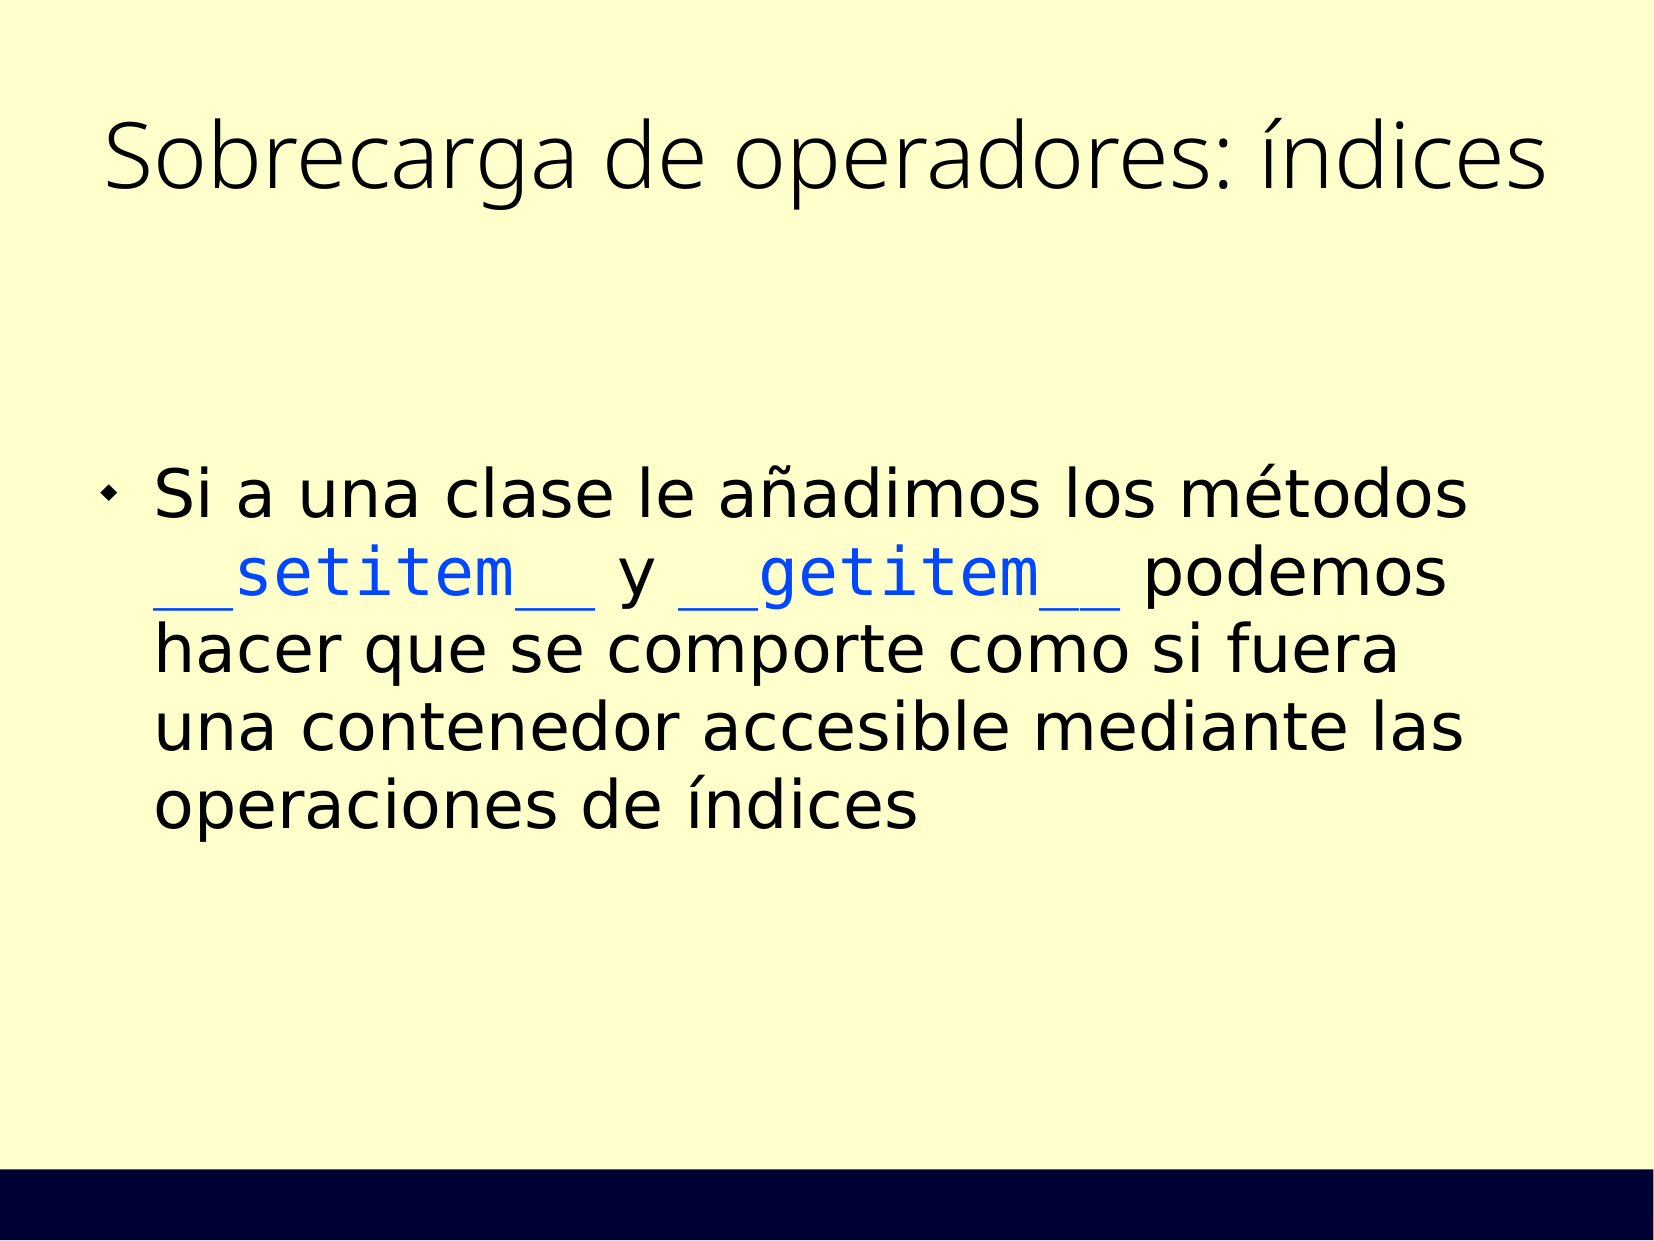

# Sobrecarga de operadores: índices
Si a una clase le añadimos los métodos __setitem__ y __getitem__ podemos hacer que se comporte como si fuera una contenedor accesible mediante las operaciones de índices